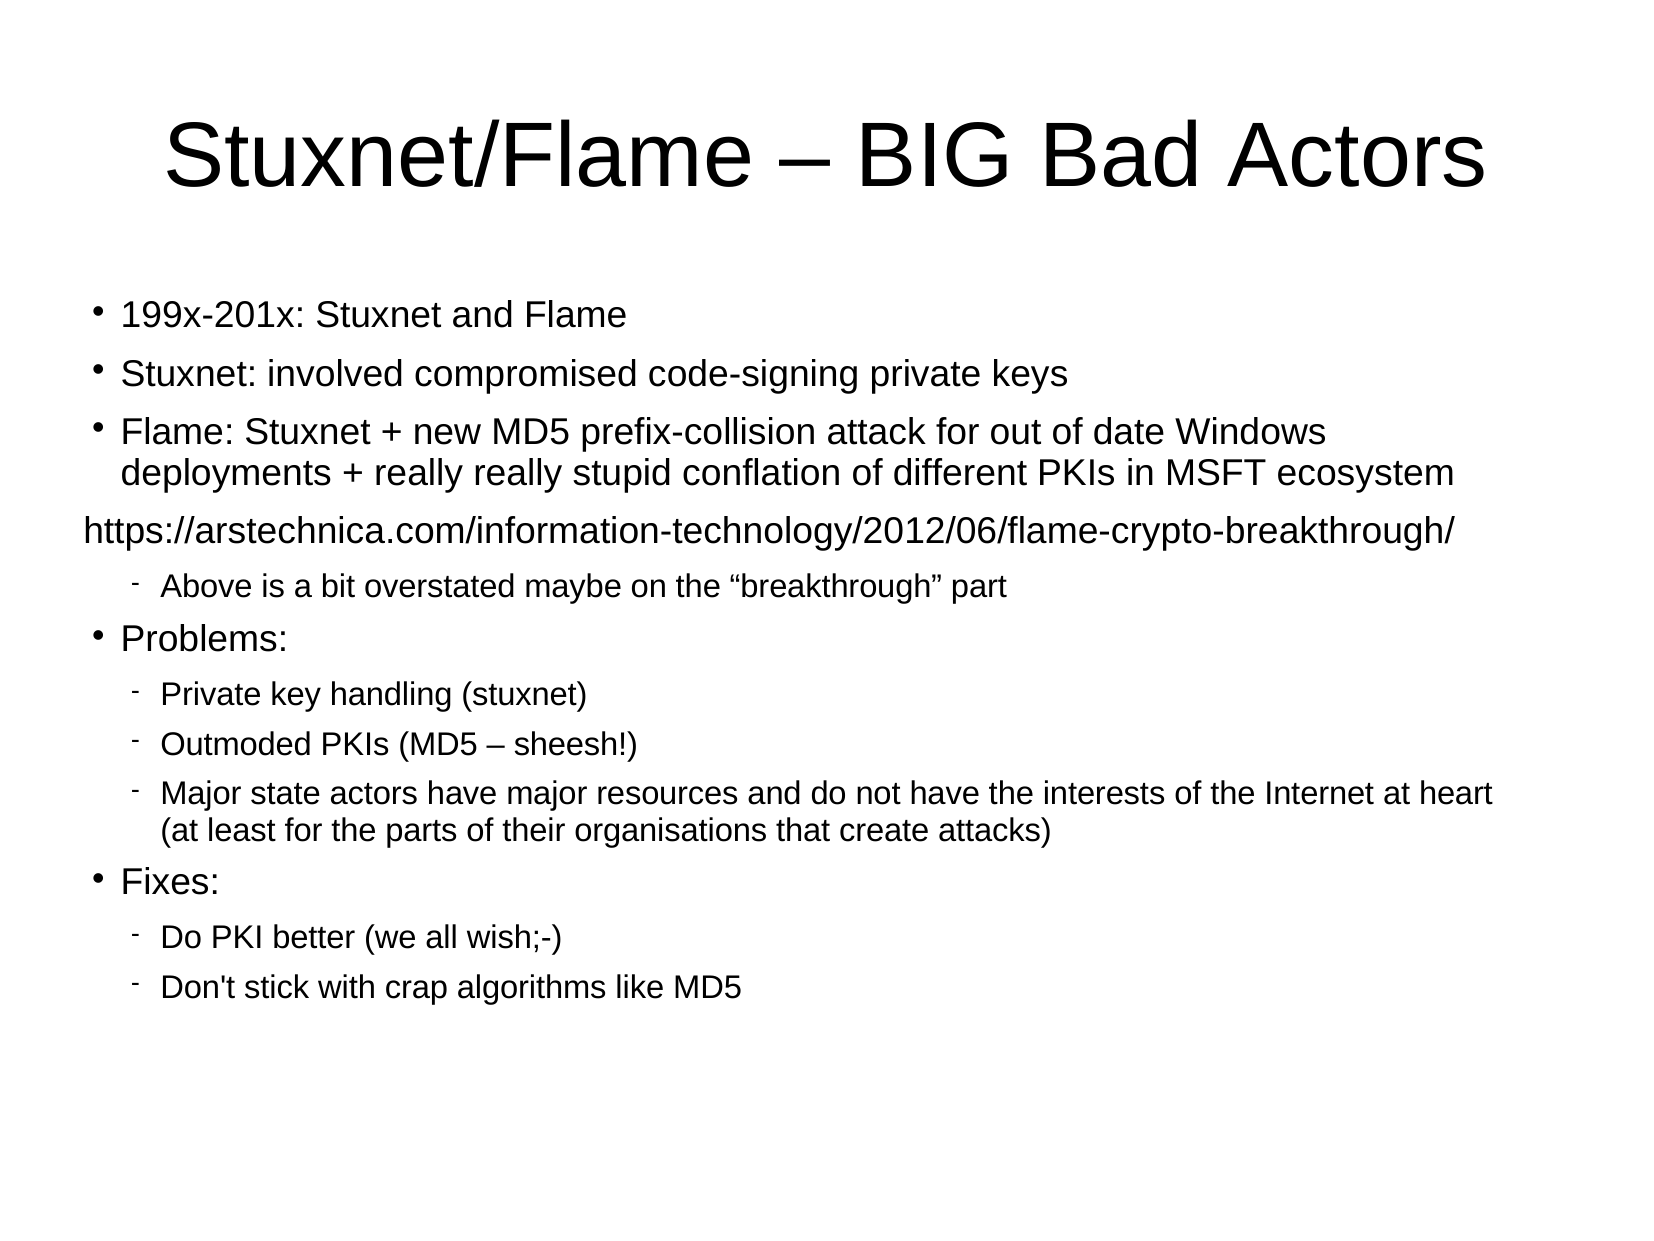

# Stuxnet/Flame – BIG Bad Actors
199x-201x: Stuxnet and Flame
Stuxnet: involved compromised code-signing private keys
Flame: Stuxnet + new MD5 prefix-collision attack for out of date Windows deployments + really really stupid conflation of different PKIs in MSFT ecosystem
https://arstechnica.com/information-technology/2012/06/flame-crypto-breakthrough/
Above is a bit overstated maybe on the “breakthrough” part
Problems:
Private key handling (stuxnet)
Outmoded PKIs (MD5 – sheesh!)
Major state actors have major resources and do not have the interests of the Internet at heart (at least for the parts of their organisations that create attacks)
Fixes:
Do PKI better (we all wish;-)
Don't stick with crap algorithms like MD5